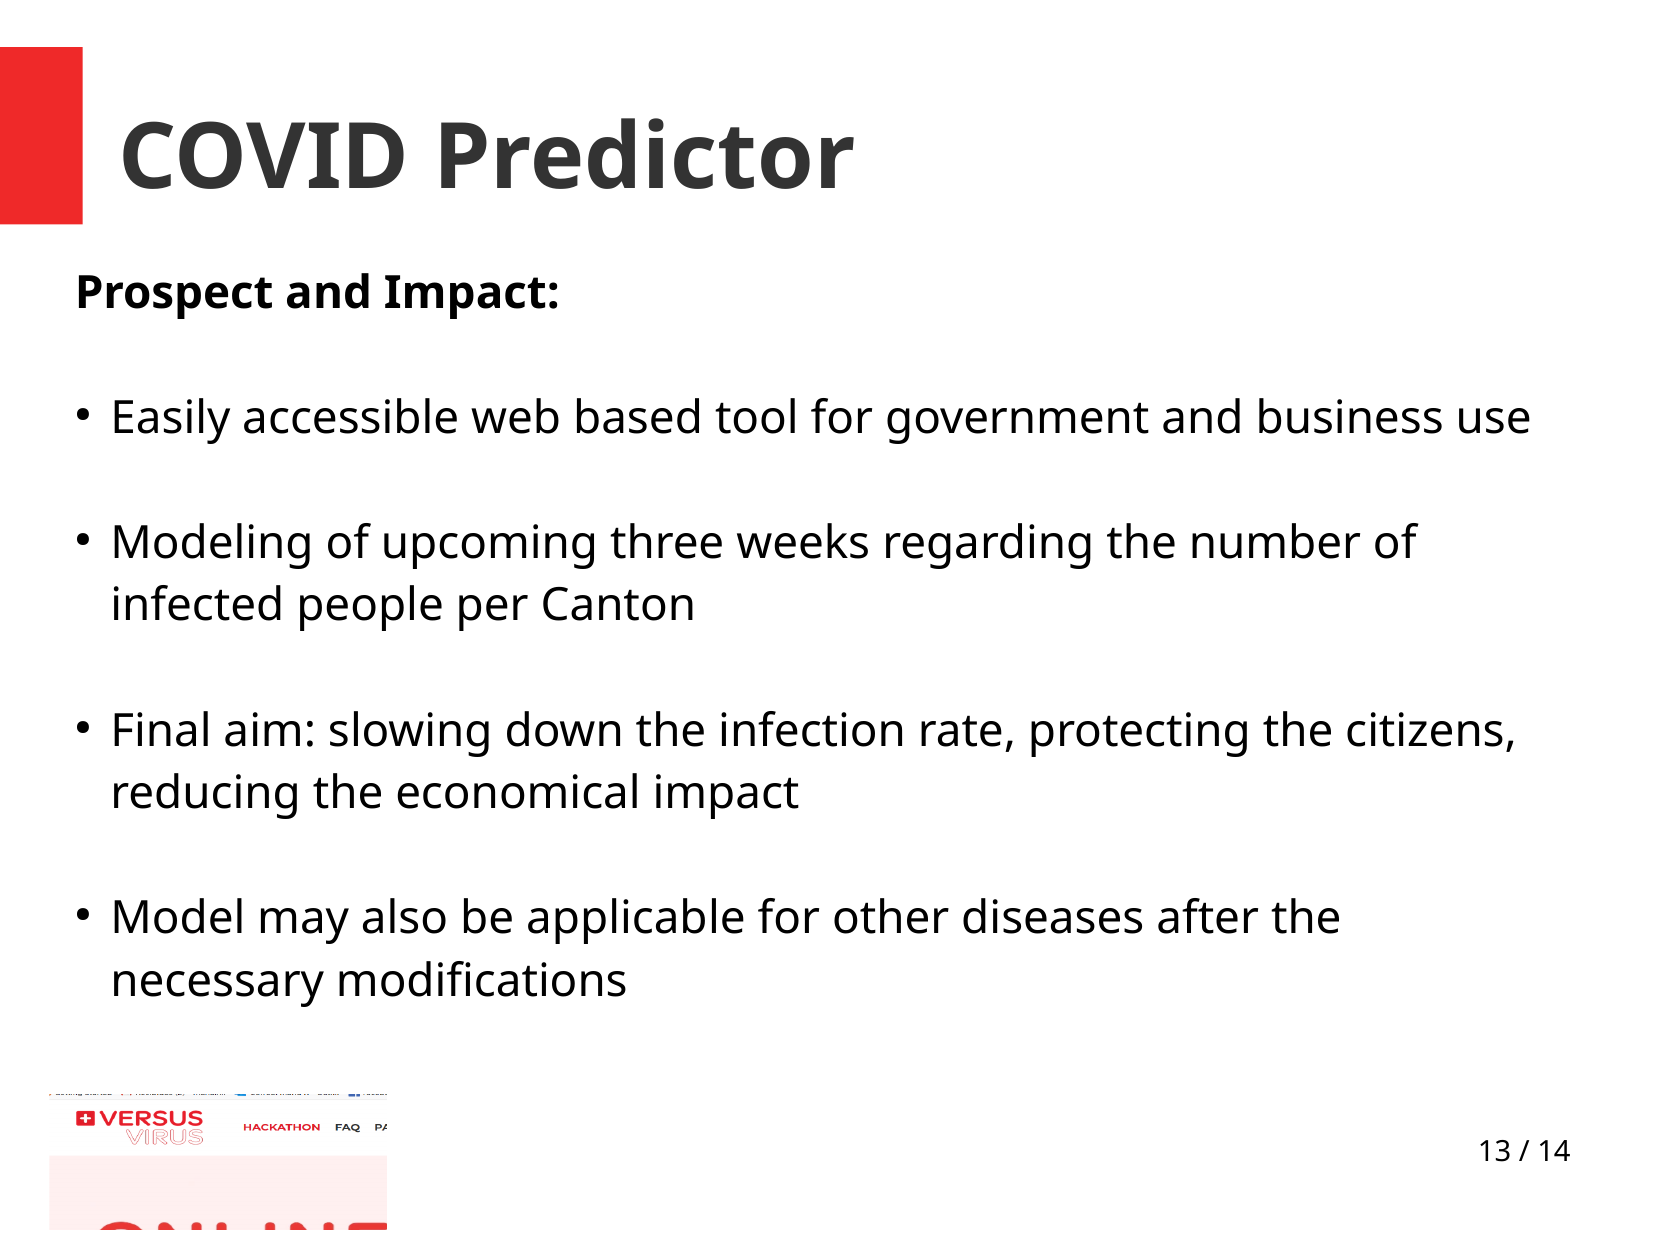

# COVID Predictor
Prospect and Impact:
Easily accessible web based tool for government and business use
Modeling of upcoming three weeks regarding the number of infected people per Canton
Final aim: slowing down the infection rate, protecting the citizens, reducing the economical impact
Model may also be applicable for other diseases after the necessary modifications
13